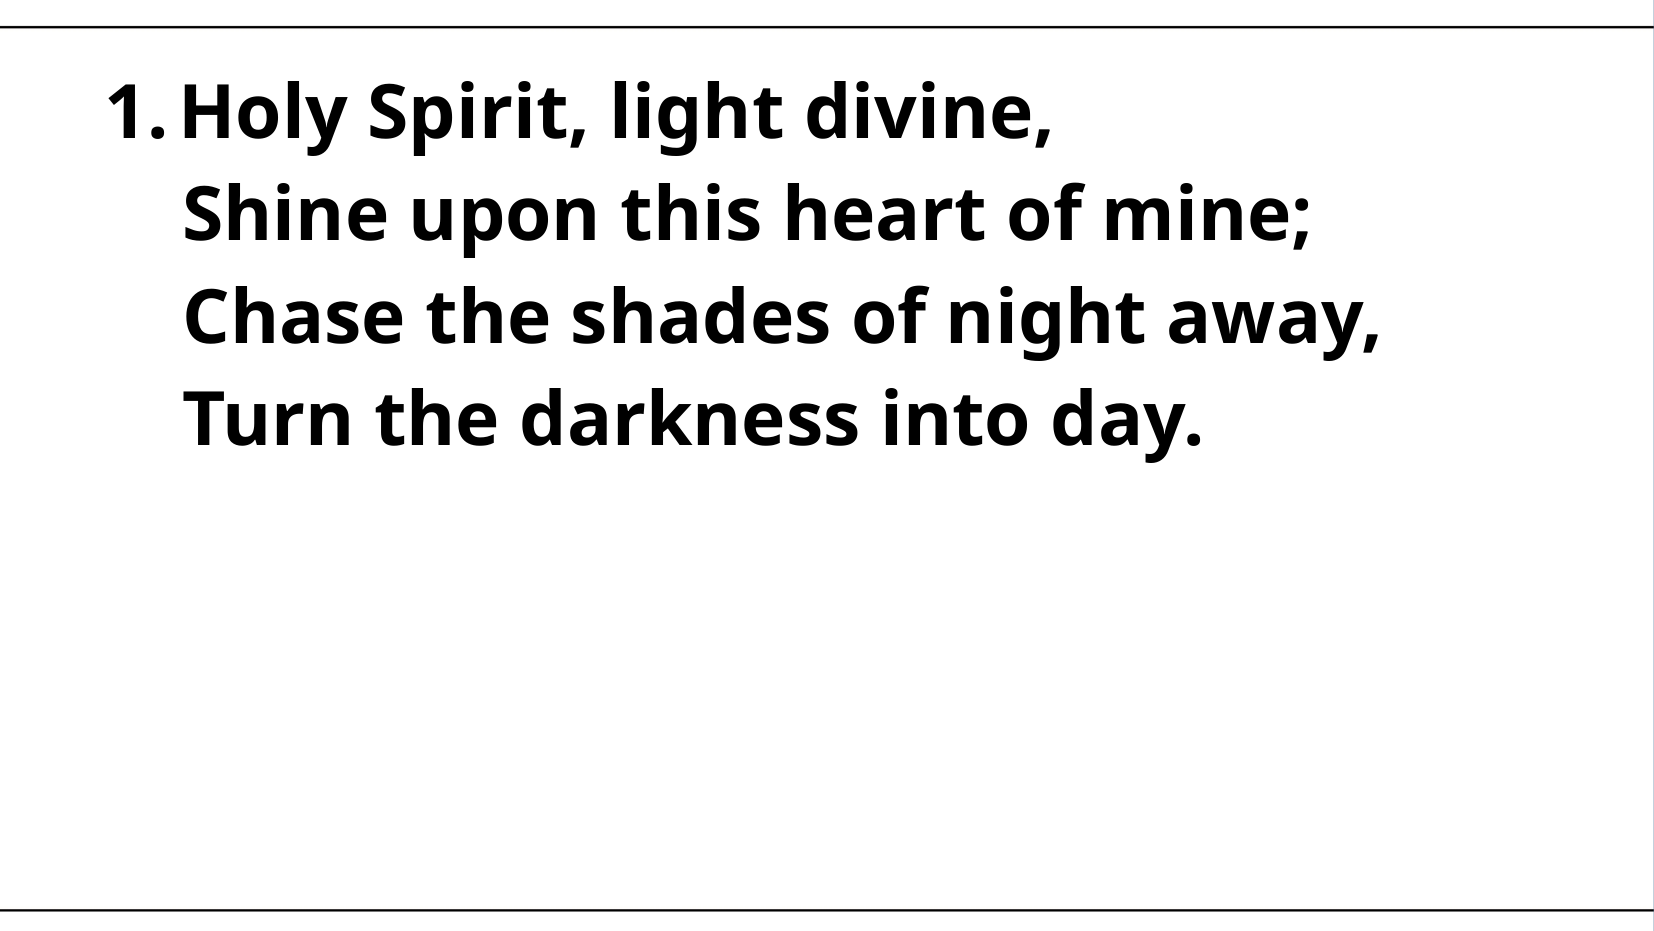

1.	Holy Spirit, light divine,
 Shine upon this heart of mine;
 Chase the shades of night away,
 Turn the darkness into day.